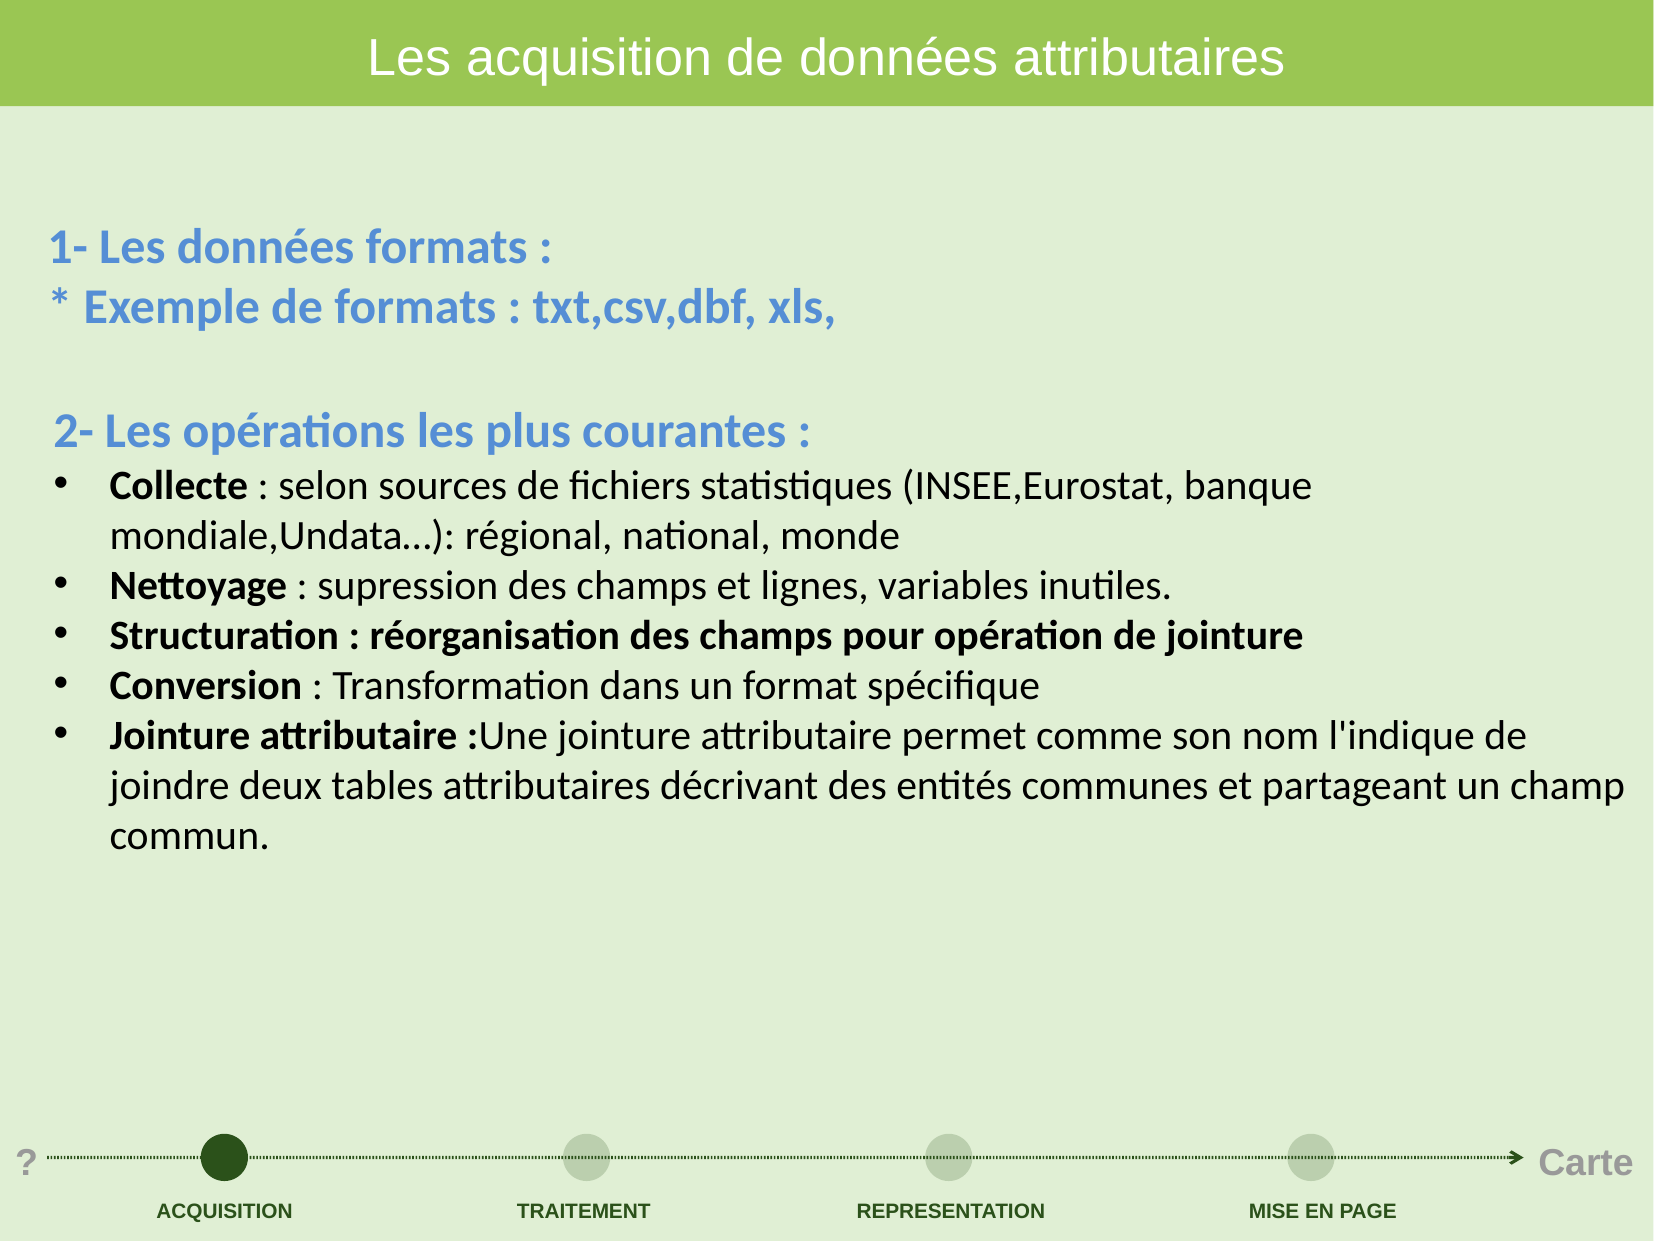

# Les acquisition de données attributaires
1- Les données formats :
* Exemple de formats : txt,csv,dbf, xls,
2- Les opérations les plus courantes :
Collecte : selon sources de fichiers statistiques (INSEE,Eurostat, banque mondiale,Undata…): régional, national, monde
Nettoyage : supression des champs et lignes, variables inutiles.
Structuration : réorganisation des champs pour opération de jointure
Conversion : Transformation dans un format spécifique
Jointure attributaire :Une jointure attributaire permet comme son nom l'indique de joindre deux tables attributaires décrivant des entités communes et partageant un champ commun.
?
Carte
ACQUISITION
TRAITEMENT
REPRESENTATION
MISE EN PAGE